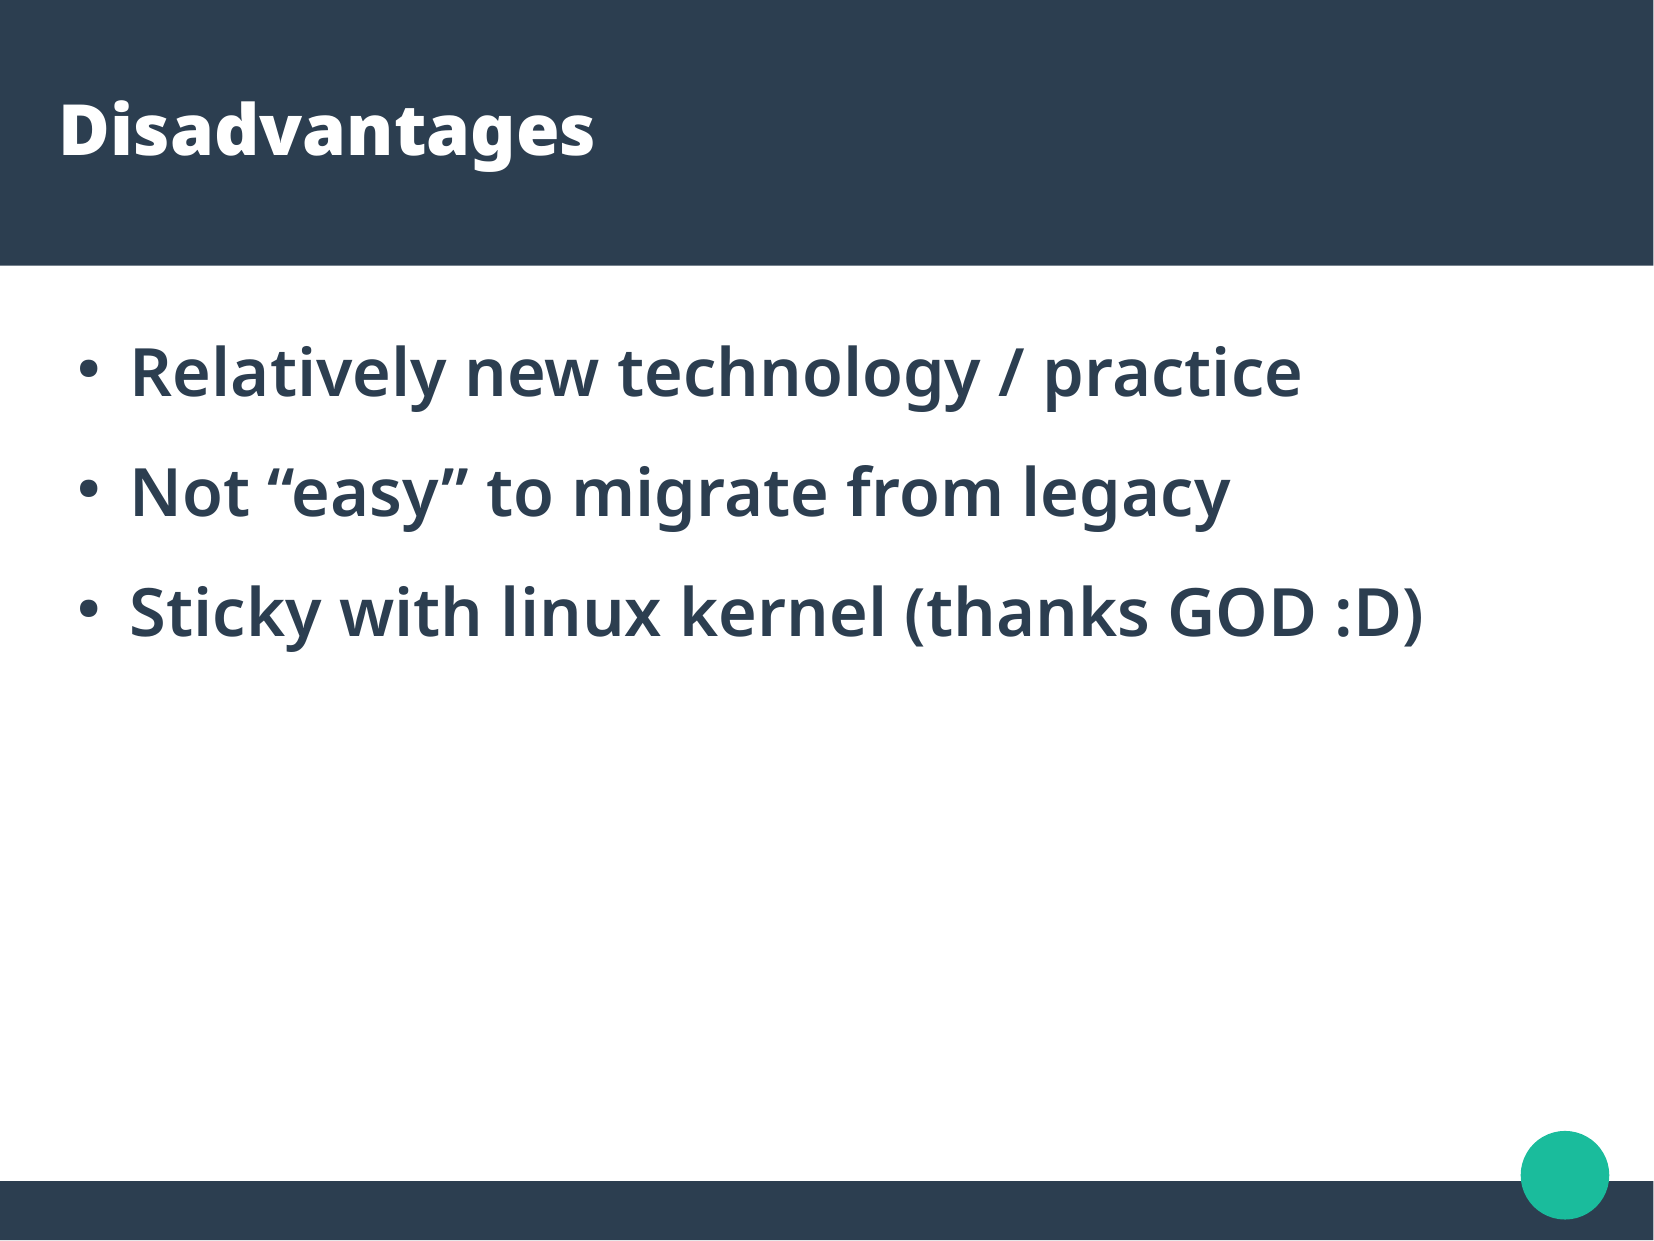

# Disadvantages
Relatively new technology / practice
Not “easy” to migrate from legacy
Sticky with linux kernel (thanks GOD :D)